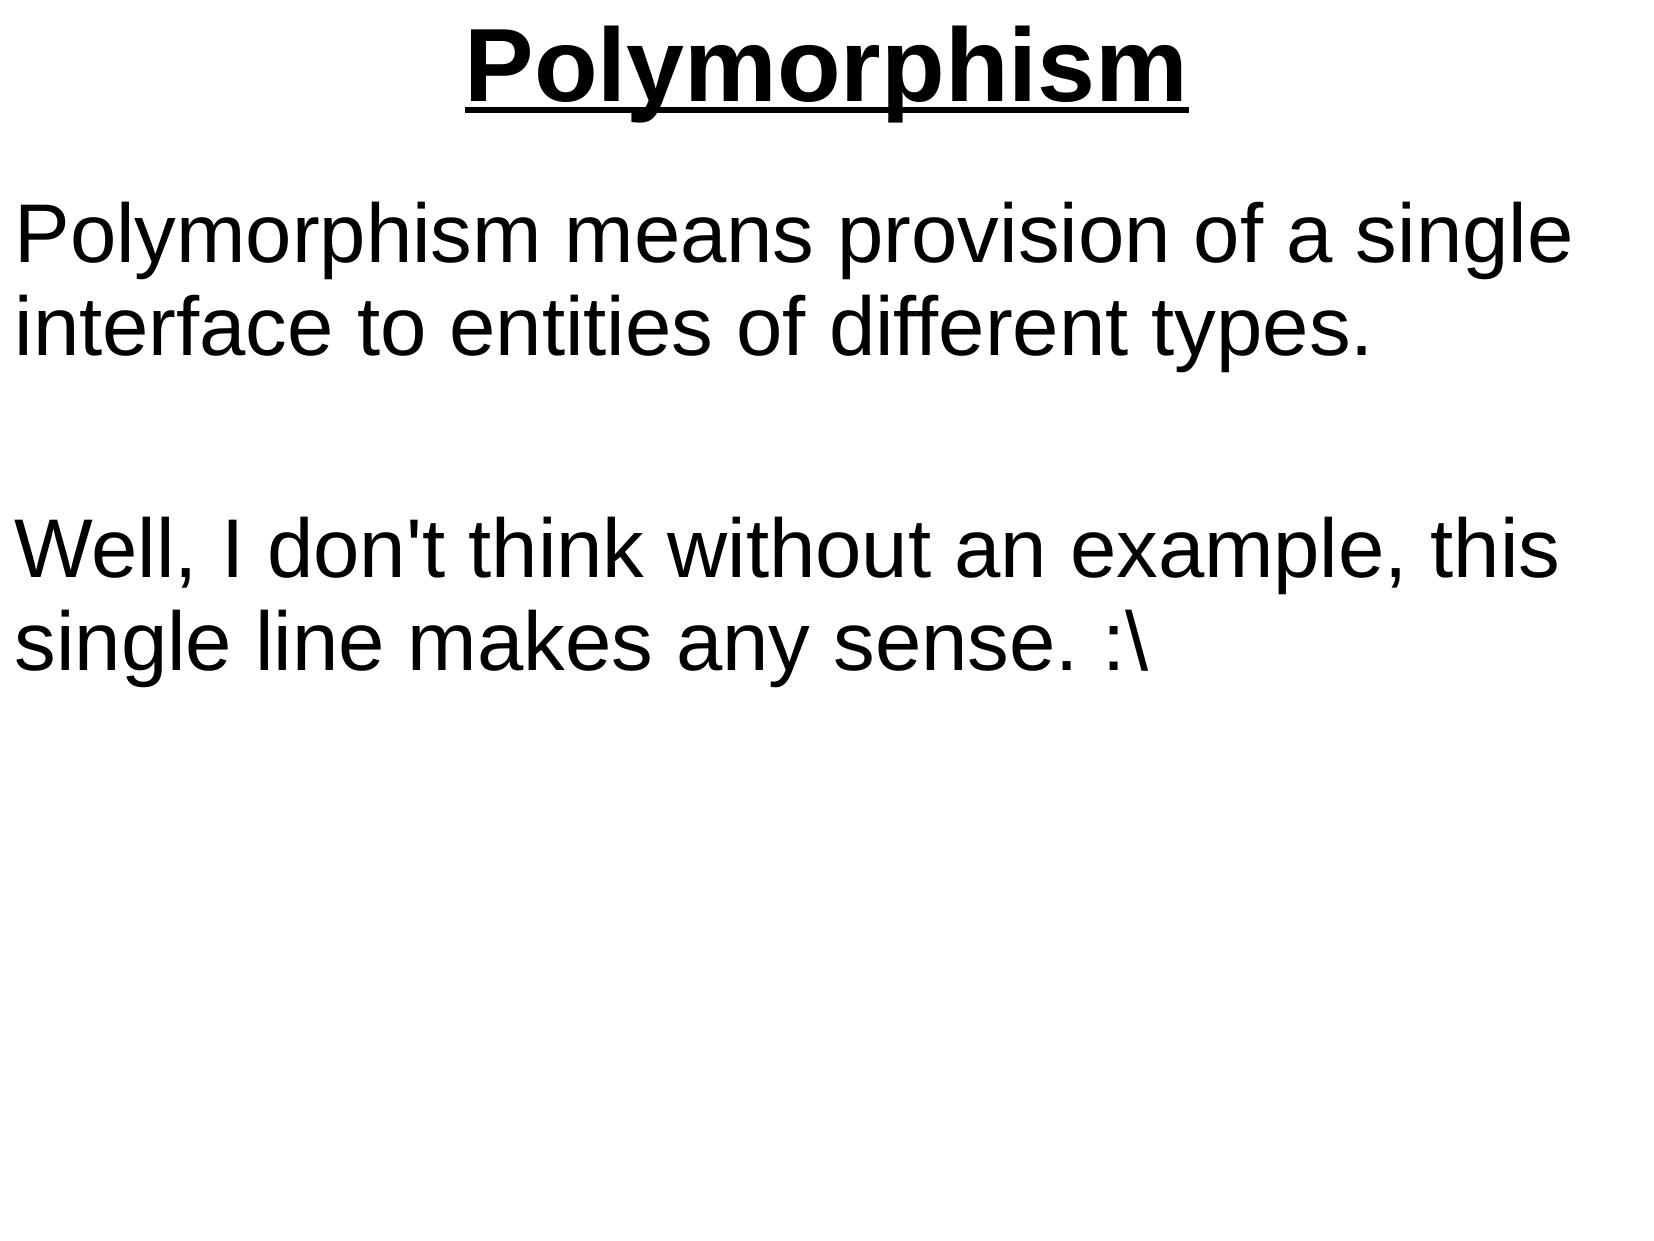

Polymorphism
Polymorphism means provision of a single interface to entities of different types.
Well, I don't think without an example, this single line makes any sense. :\